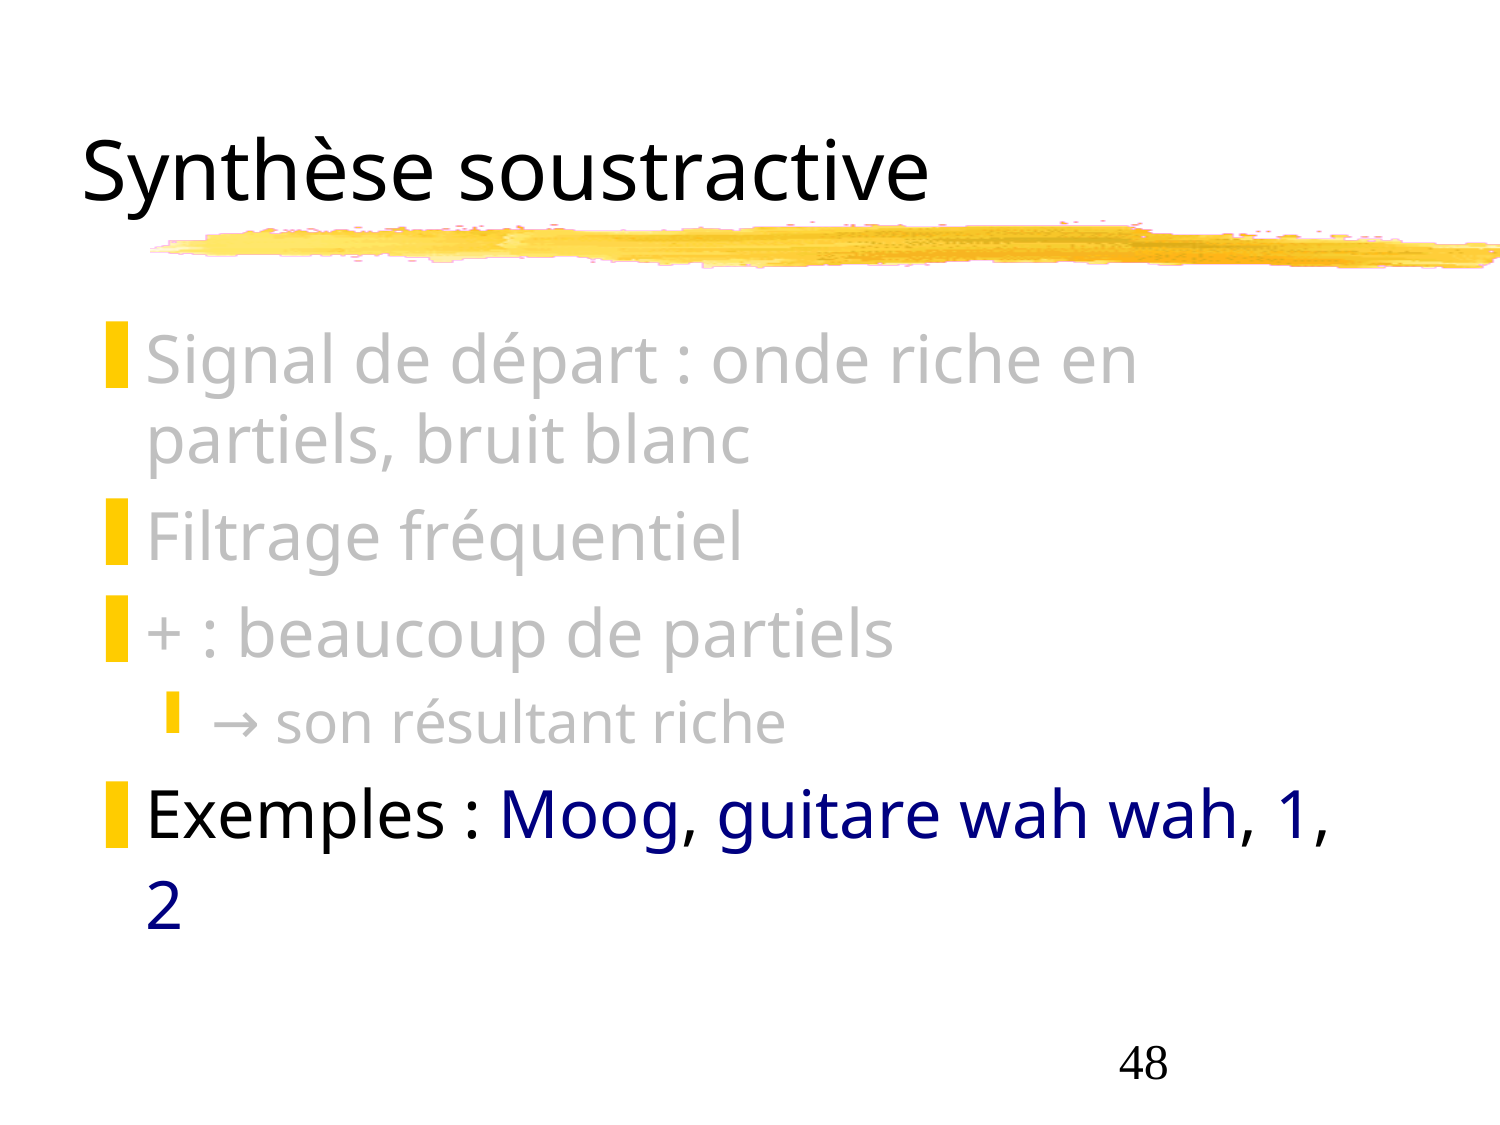

# Synthèse soustractive
Signal de départ : onde riche en partiels, bruit blanc
Filtrage fréquentiel
+ : beaucoup de partiels
→ son résultant riche
Exemples : Moog, guitare wah wah, 1, 2
48